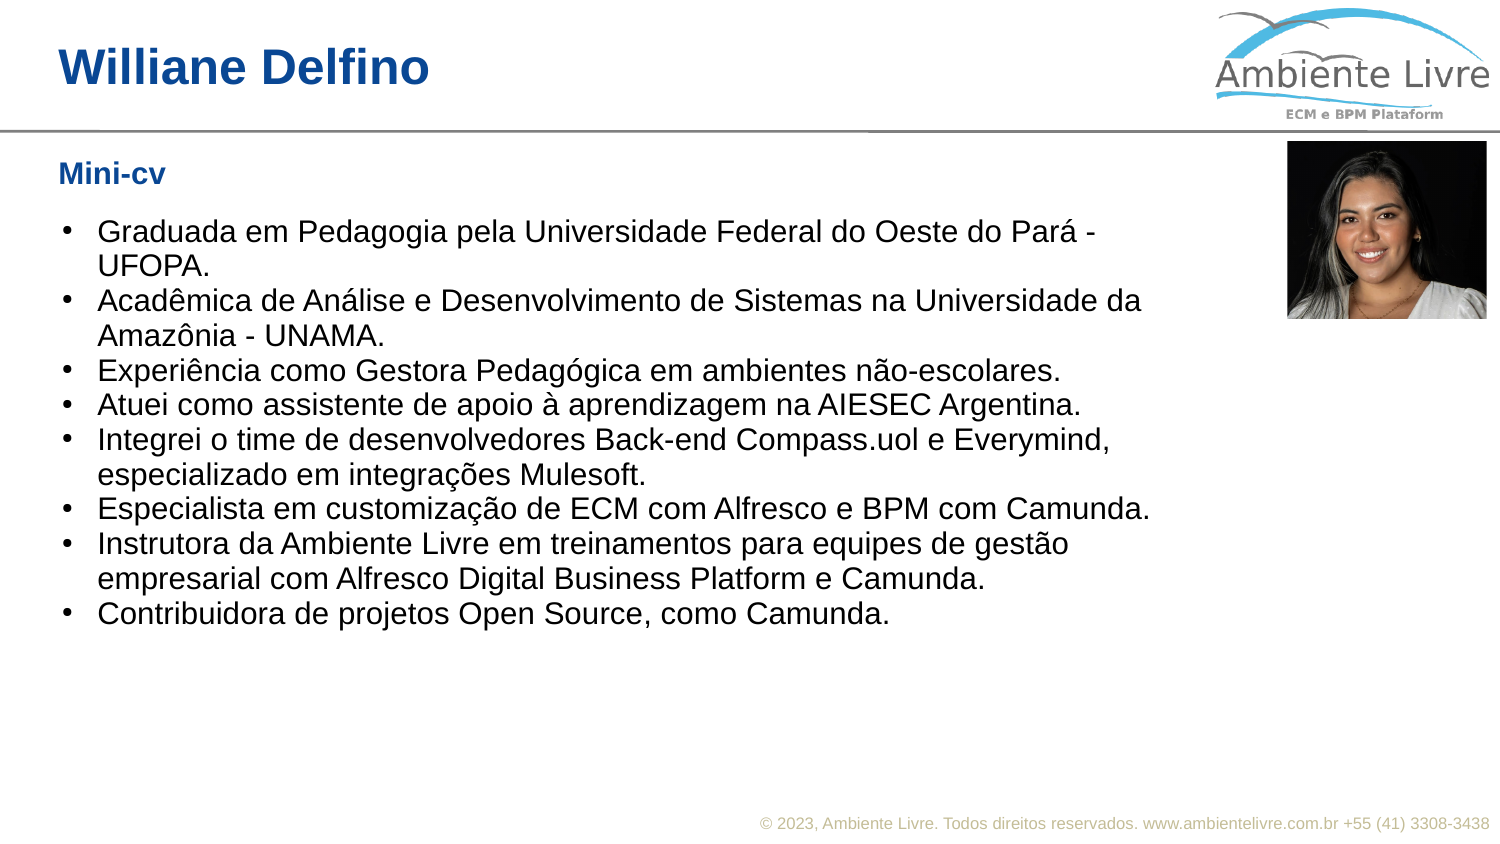

# Williane Delfino
Mini-cv
Graduada em Pedagogia pela Universidade Federal do Oeste do Pará - UFOPA.
Acadêmica de Análise e Desenvolvimento de Sistemas na Universidade da Amazônia - UNAMA.
Experiência como Gestora Pedagógica em ambientes não-escolares.
Atuei como assistente de apoio à aprendizagem na AIESEC Argentina.
Integrei o time de desenvolvedores Back-end Compass.uol e Everymind, especializado em integrações Mulesoft.
Especialista em customização de ECM com Alfresco e BPM com Camunda.
Instrutora da Ambiente Livre em treinamentos para equipes de gestão empresarial com Alfresco Digital Business Platform e Camunda.
Contribuidora de projetos Open Source, como Camunda.